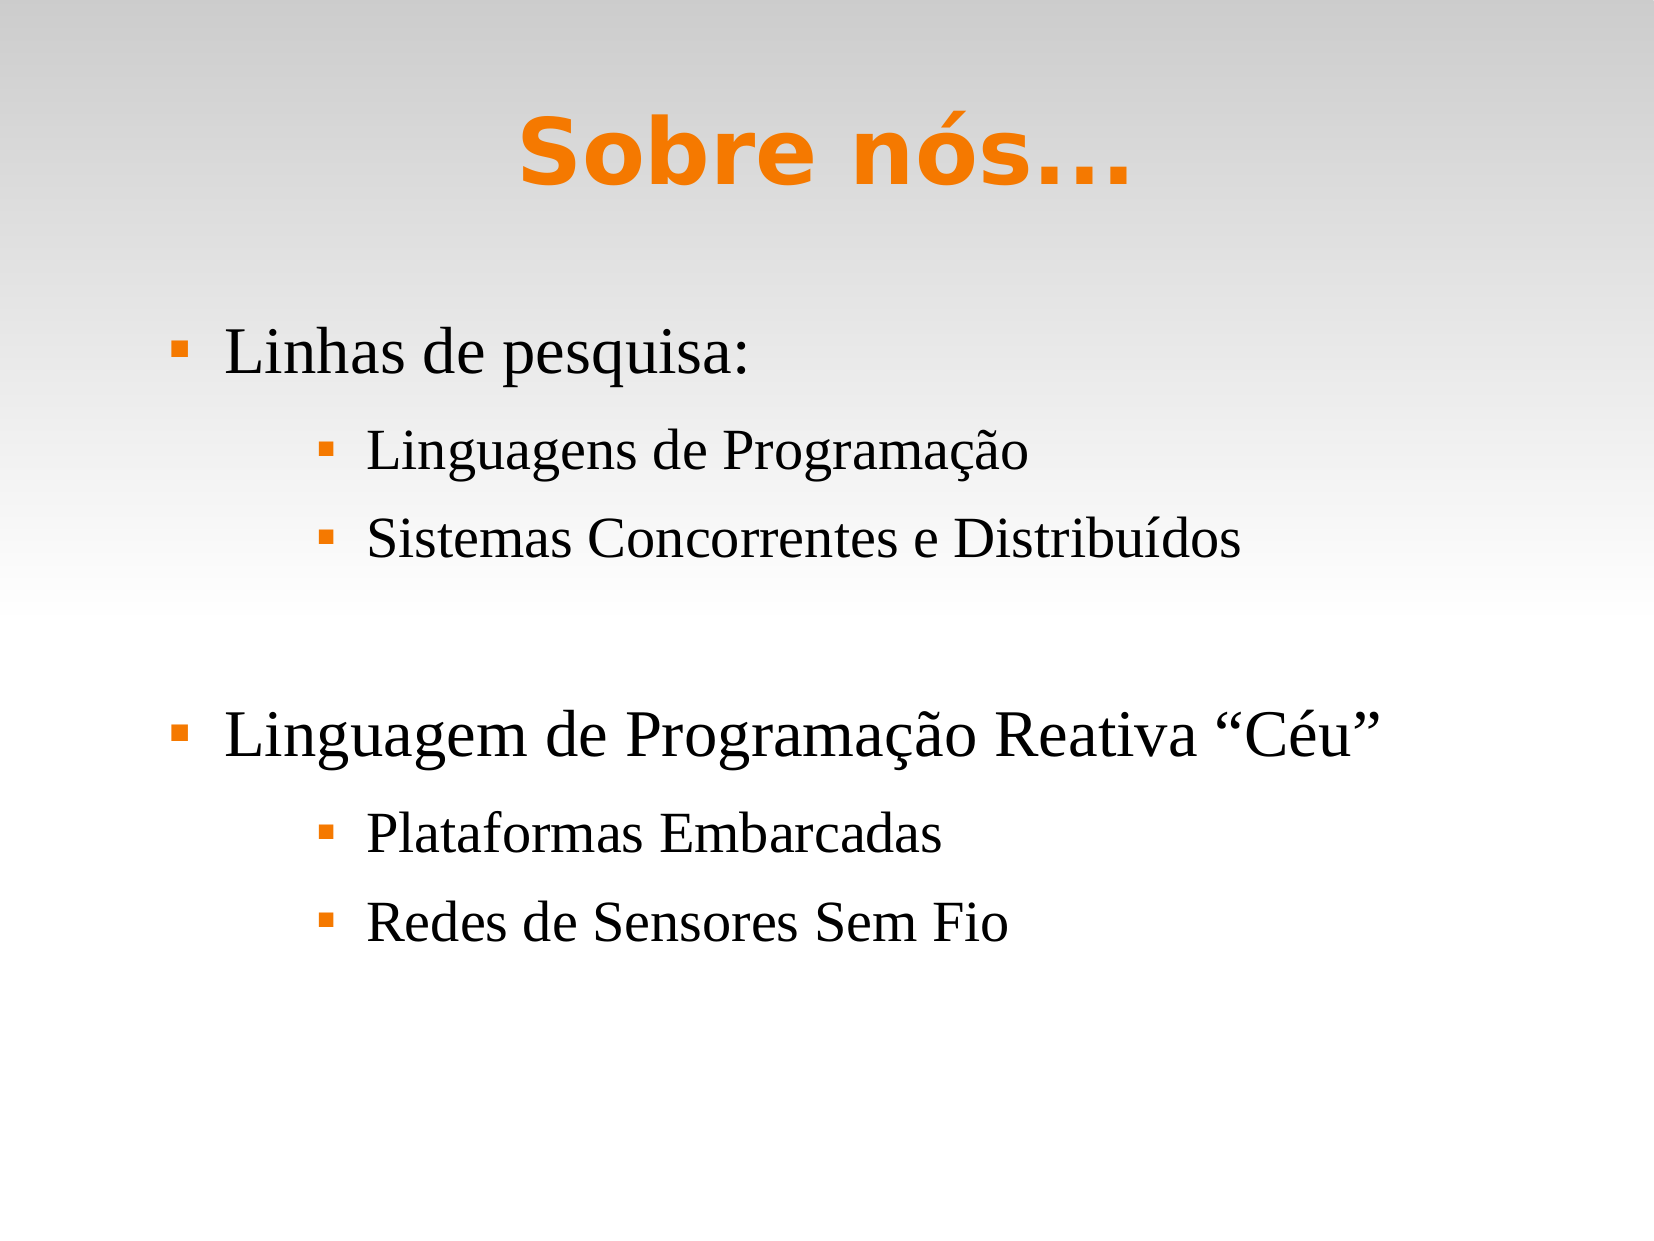

# Sobre nós...
Linhas de pesquisa:
Linguagens de Programação
Sistemas Concorrentes e Distribuídos
Linguagem de Programação Reativa “Céu”
Plataformas Embarcadas
Redes de Sensores Sem Fio